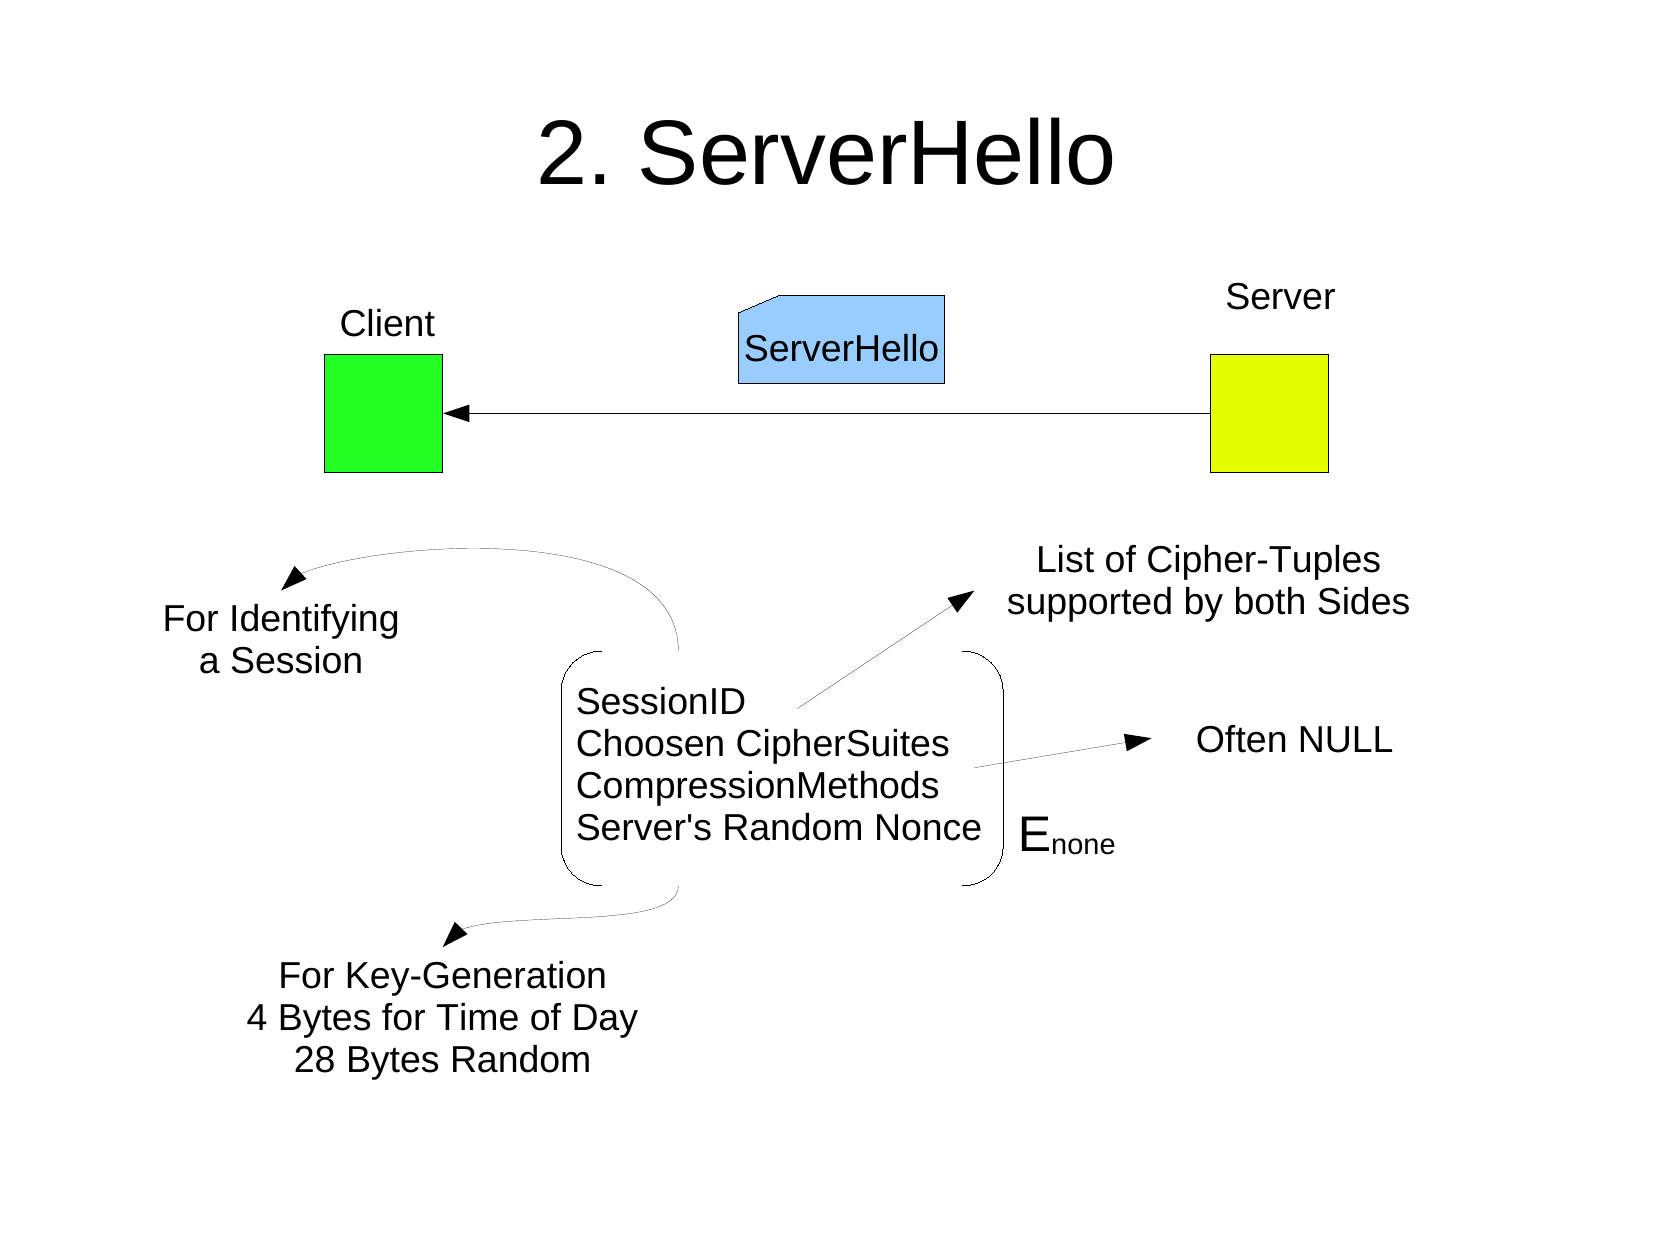

# 2. ServerHello
Server
Client
ServerHello
List of Cipher-Tuples
supported by both Sides
For Identifying
a Session
SessionID
Choosen CipherSuites
CompressionMethods
Server's Random Nonce
Often NULL
Enone
For Key-Generation
4 Bytes for Time of Day
28 Bytes Random